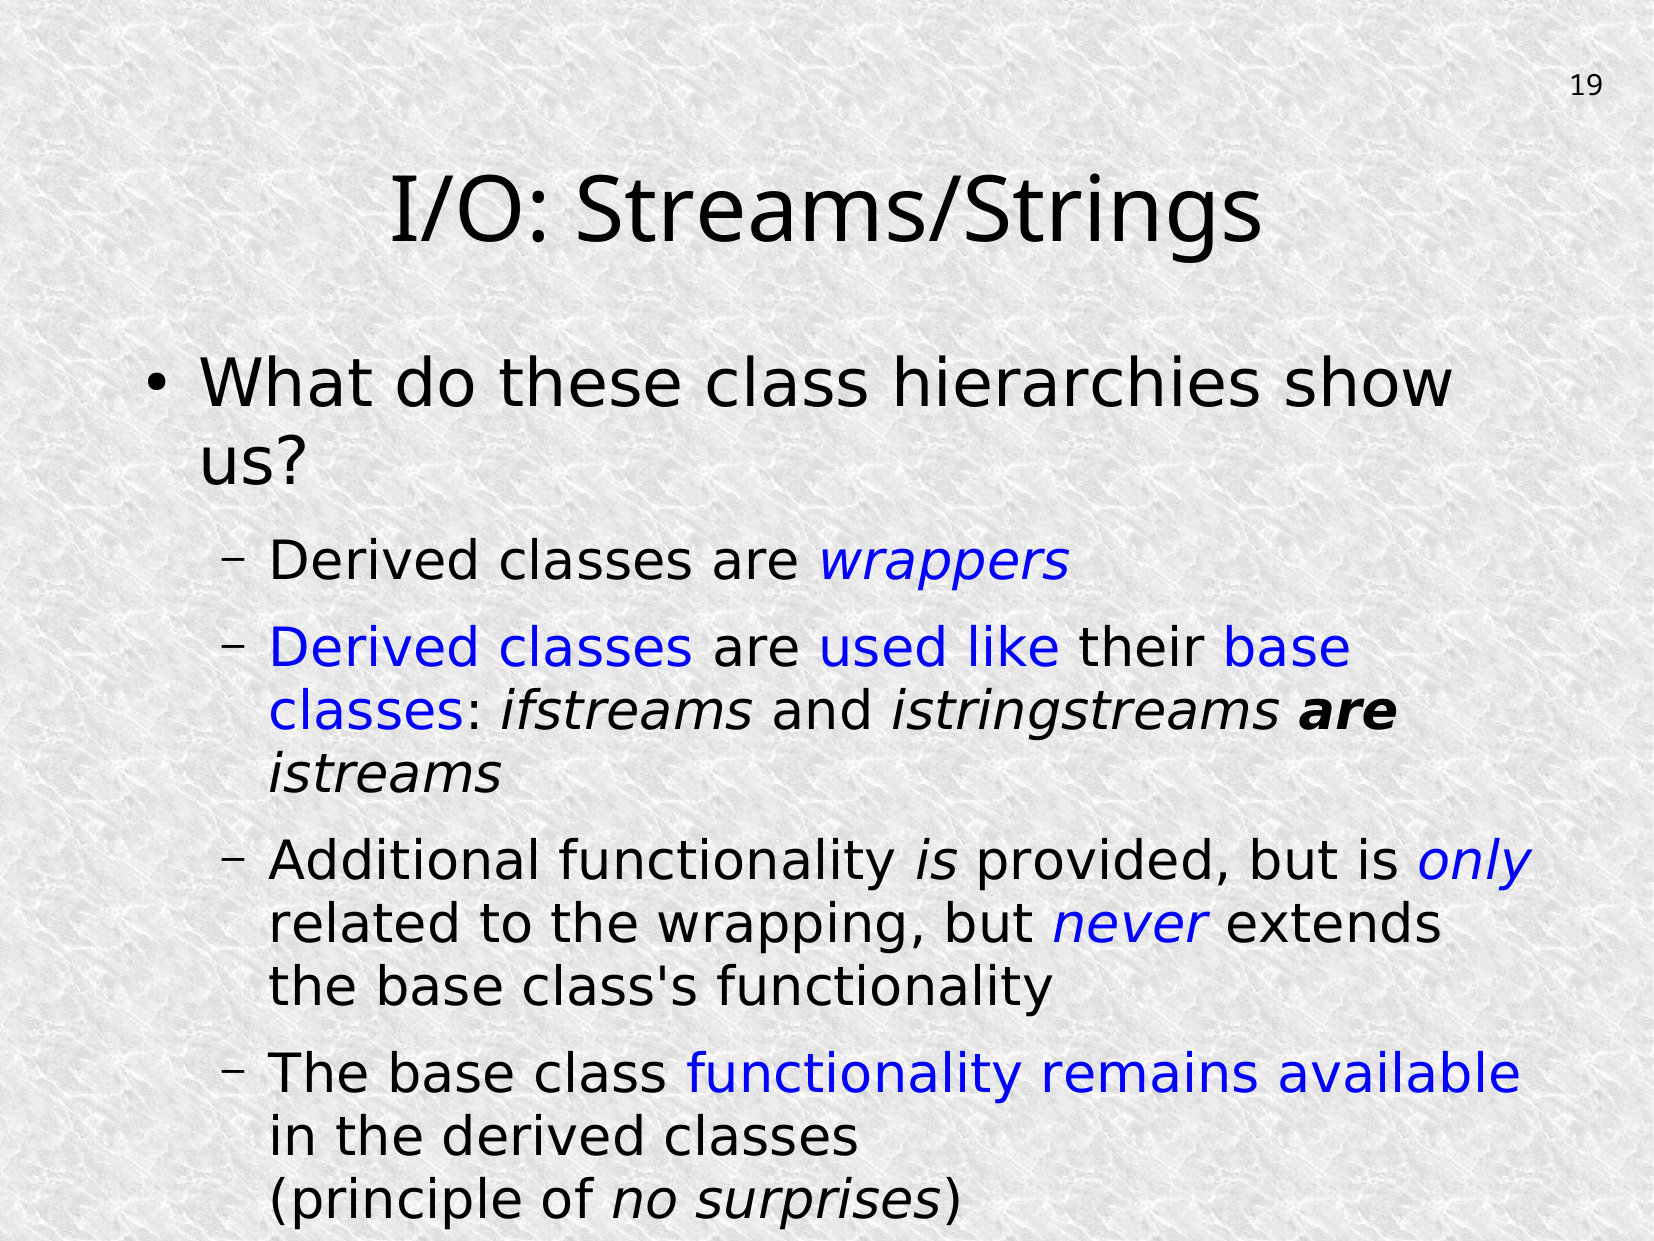

19
# I/O: Streams/Strings
What do these class hierarchies show us?
Derived classes are wrappers
Derived classes are used like their base classes: ifstreams and istringstreams are istreams
Additional functionality is provided, but is only related to the wrapping, but never extends the base class's functionality
The base class functionality remains available in the derived classes
(principle of no surprises)